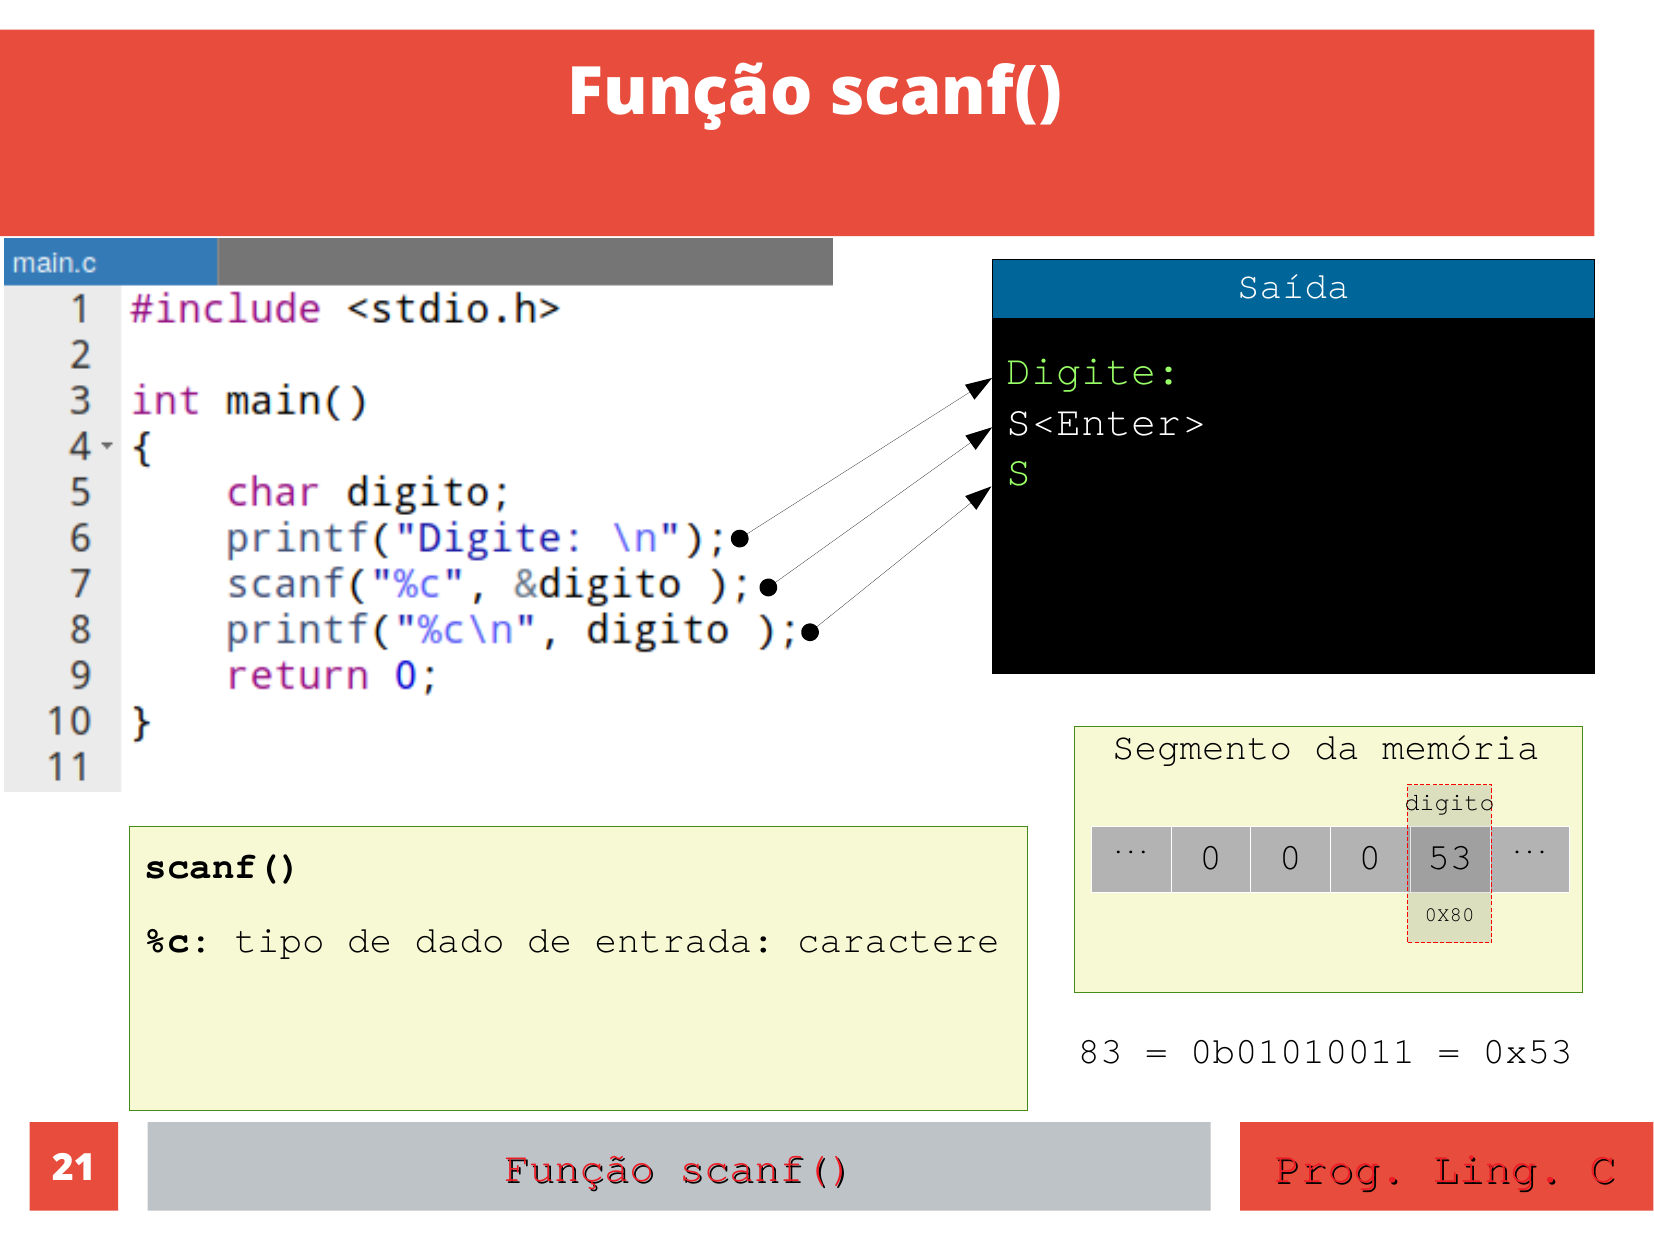

# Função scanf()
Saída
Digite:
S<Enter>
S
 Segmento da memória
digito
 0X80
| ... | 0 | 0 | 0 | 53 | ... |
| --- | --- | --- | --- | --- | --- |
scanf()
%c: tipo de dado de entrada: caractere
83 = 0b01010011 = 0x53
21
Função scanf()
 Prog. Ling. C